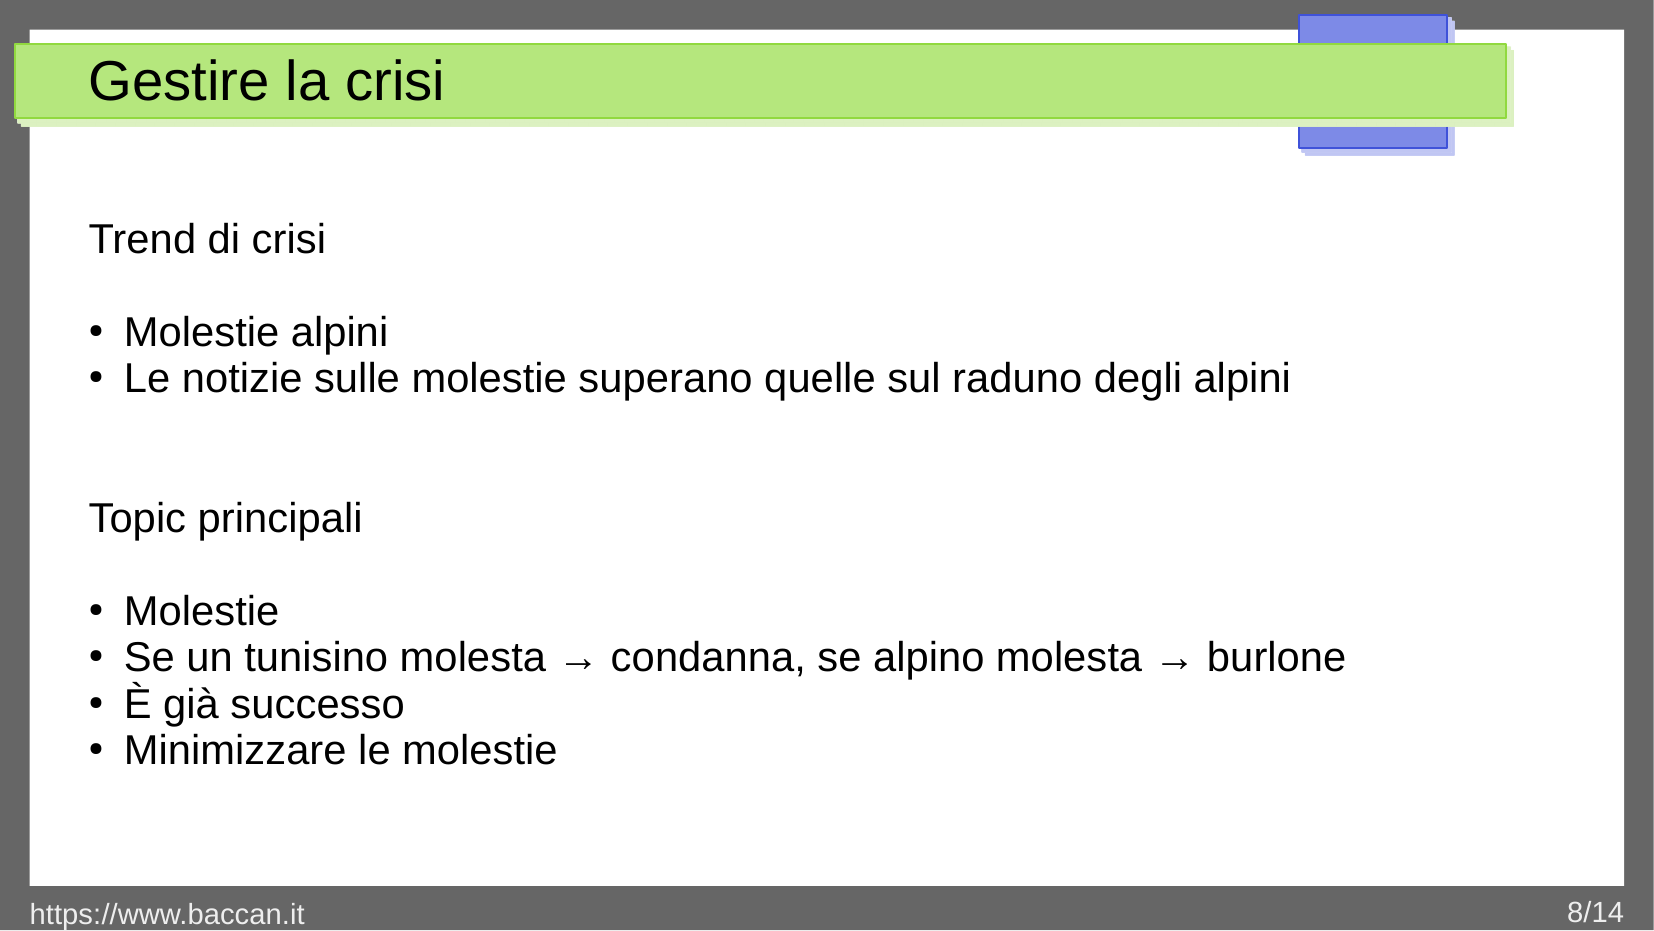

# Gestire la crisi
Trend di crisi
Molestie alpini
Le notizie sulle molestie superano quelle sul raduno degli alpini
Topic principali
Molestie
Se un tunisino molesta → condanna, se alpino molesta → burlone
È già successo
Minimizzare le molestie
8
https://www.baccan.it